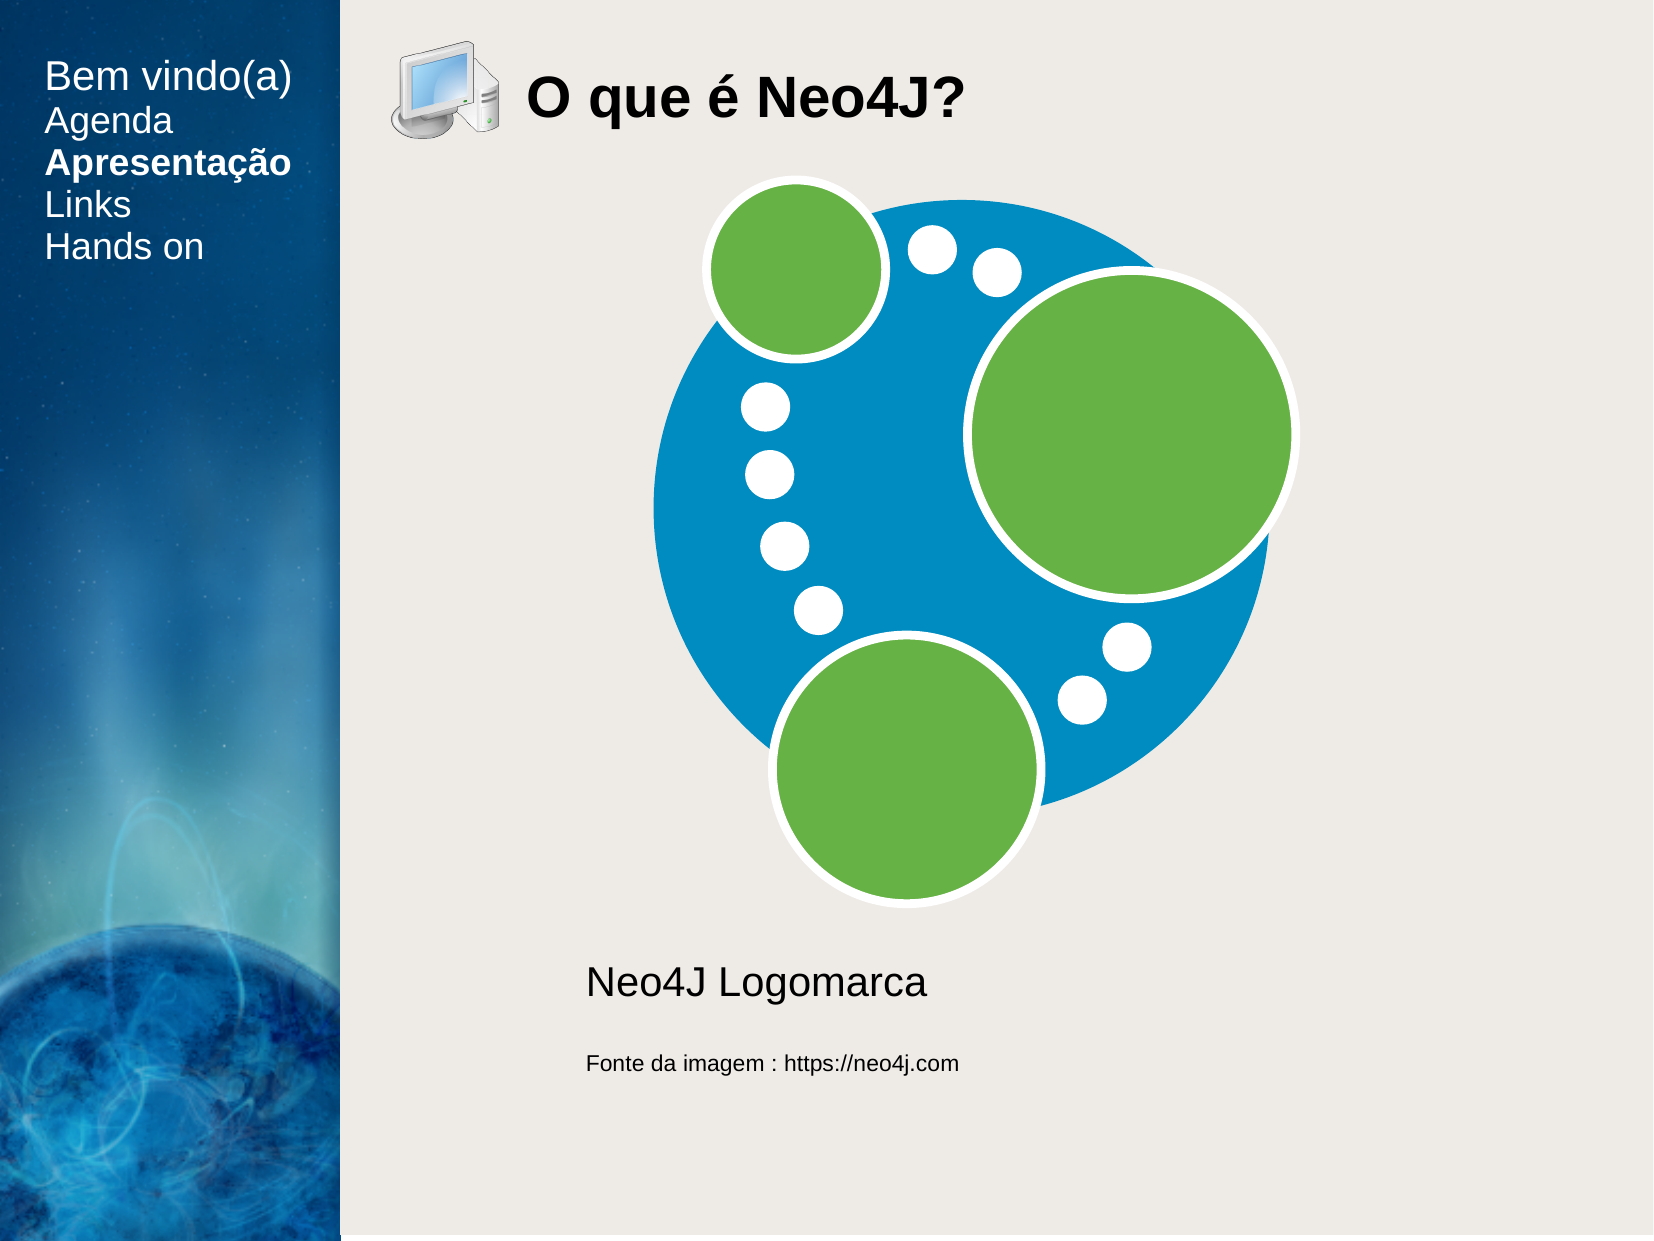

Bem vindo(a)
Agenda
Apresentação
Links
Hands on
# Agenda
O que é Neo4J?
Neo4J Logomarca
Fonte da imagem : https://neo4j.com